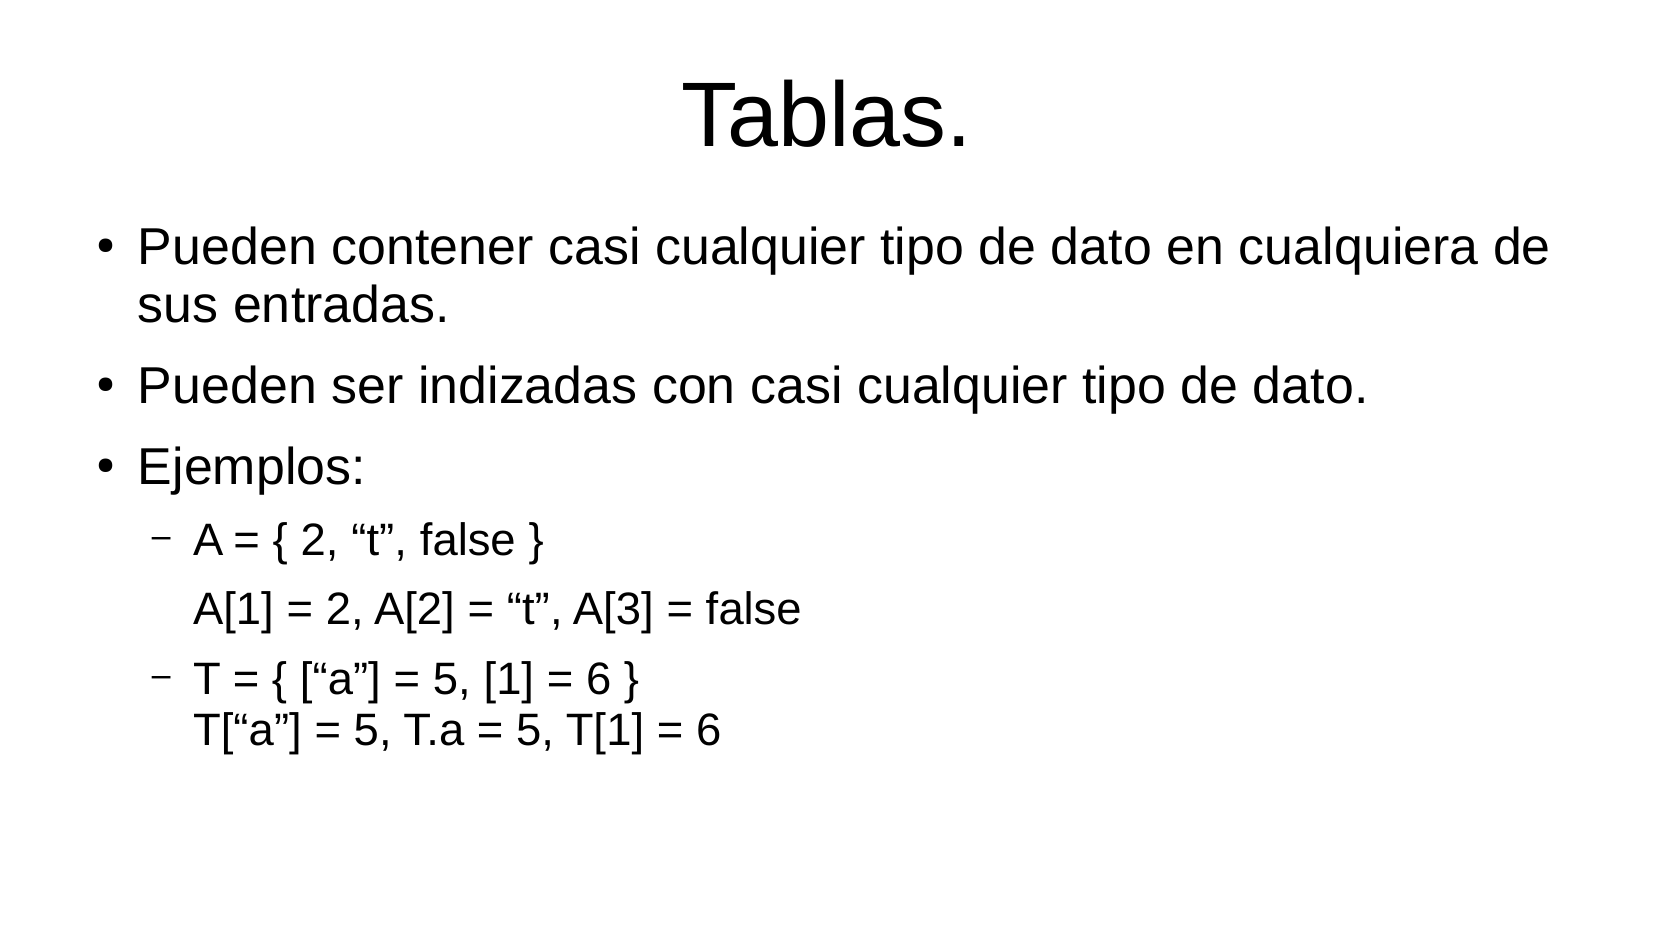

# Tablas.
Pueden contener casi cualquier tipo de dato en cualquiera de sus entradas.
Pueden ser indizadas con casi cualquier tipo de dato.
Ejemplos:
A = { 2, “t”, false }
A[1] = 2, A[2] = “t”, A[3] = false
T = { [“a”] = 5, [1] = 6 }
T[“a”] = 5, T.a = 5, T[1] = 6